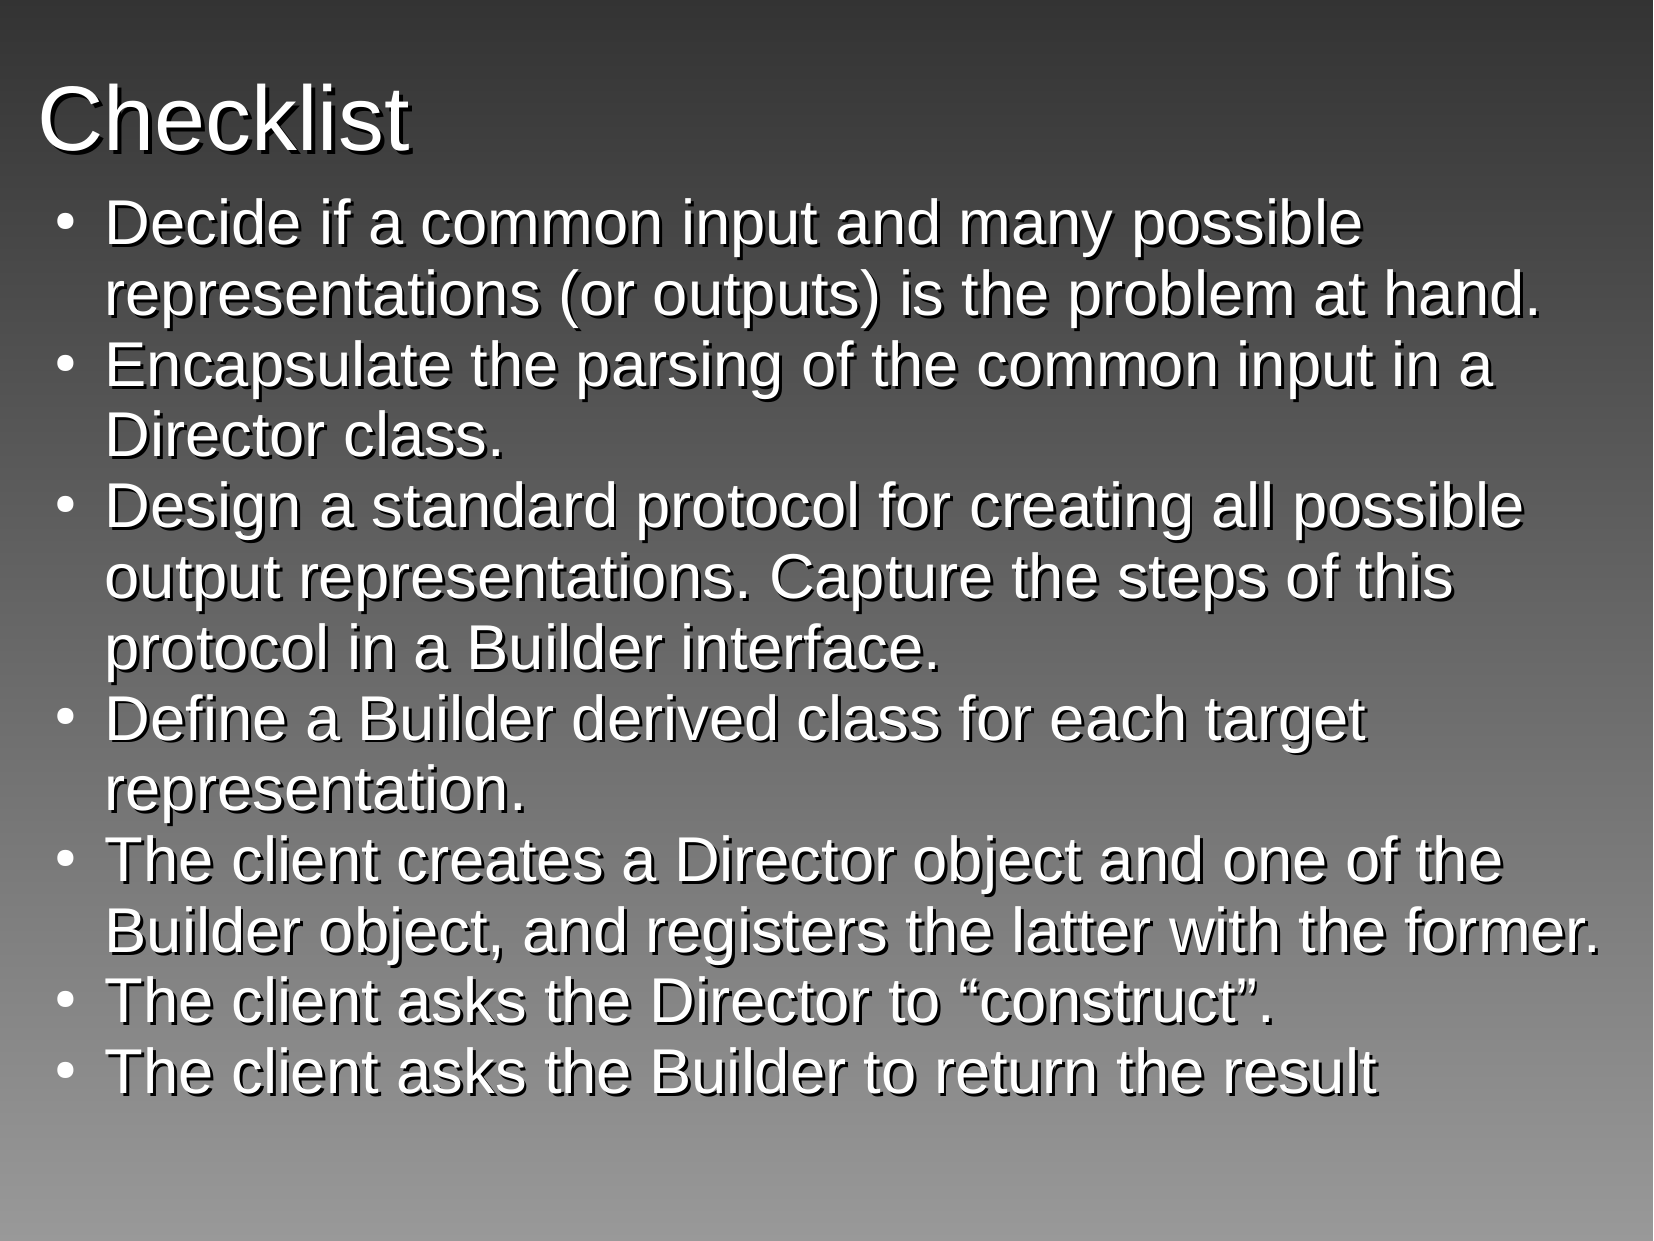

# Checklist
Decide if a common input and many possible representations (or outputs) is the problem at hand.
Encapsulate the parsing of the common input in a Director class.
Design a standard protocol for creating all possible output representations. Capture the steps of this protocol in a Builder interface.
Define a Builder derived class for each target representation.
The client creates a Director object and one of the Builder object, and registers the latter with the former.
The client asks the Director to “construct”.
The client asks the Builder to return the result